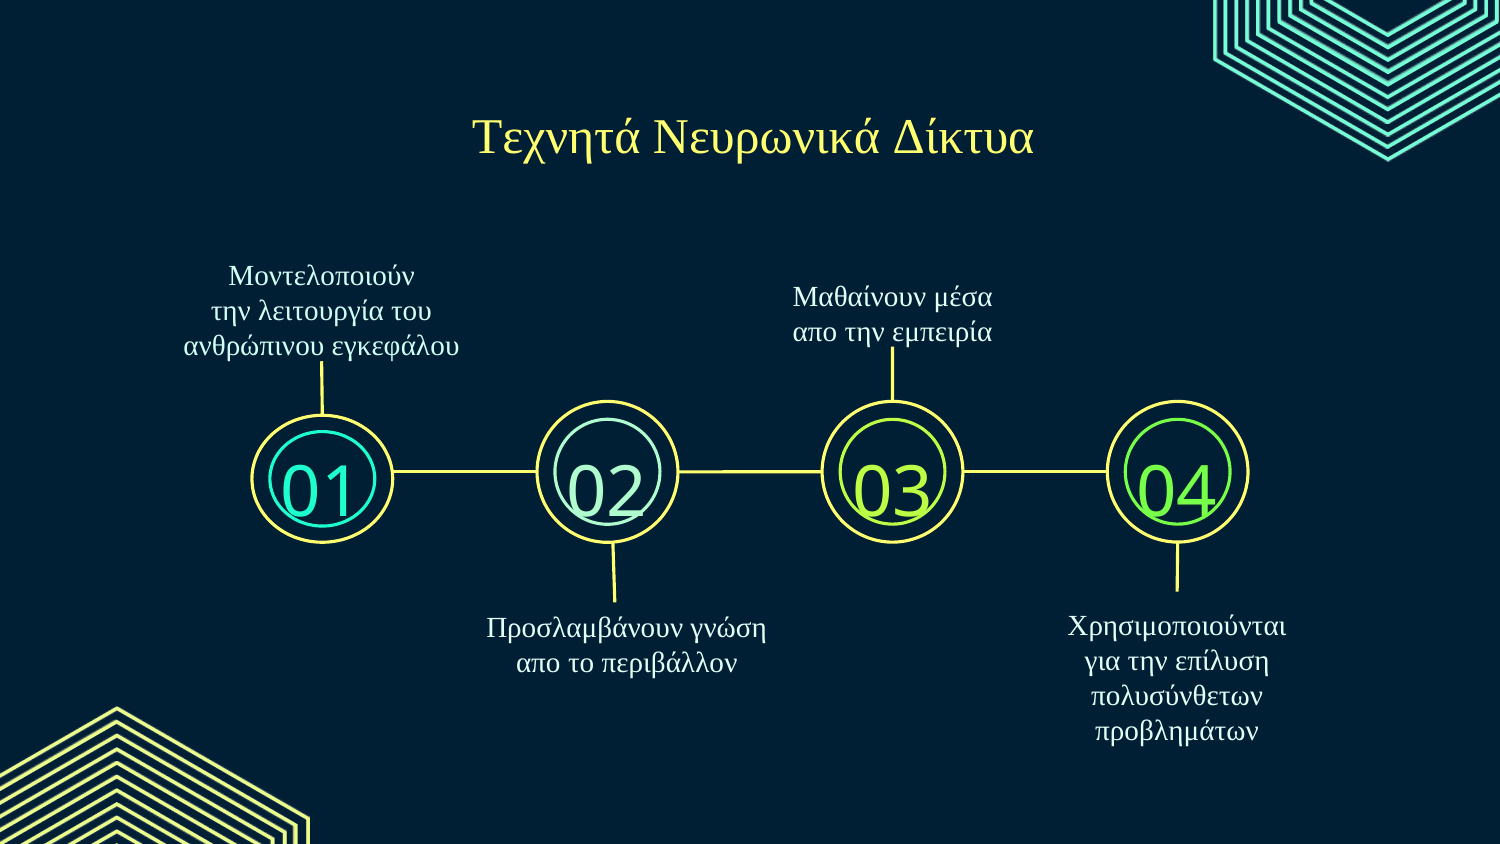

# Τεχνητά Νευρωνικά Δίκτυα
Μοντελοποιούν την λειτουργία του ανθρώπινου εγκεφάλου
Μαθαίνουν μέσα απο την εμπειρία
01
02
03
04
Προσλαμβάνουν γνώση απο το περιβάλλον
Χρησιμοποιούνται για την επίλυση πολυσύνθετων προβλημάτων